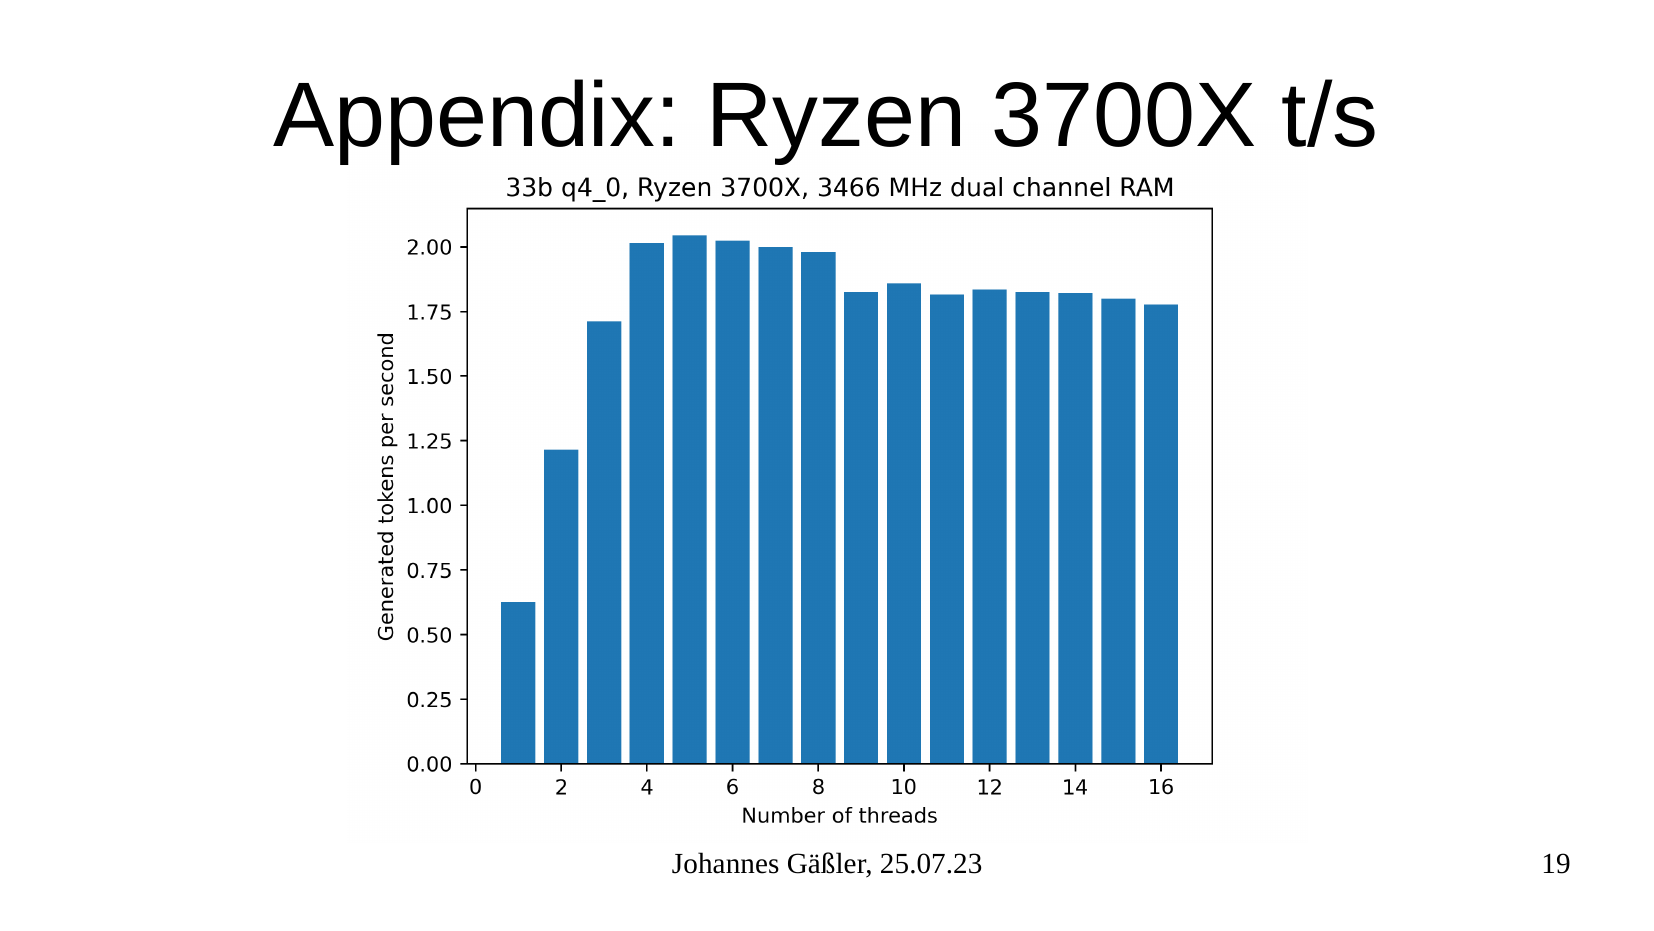

# Appendix: Ryzen 3700X t/s
Johannes Gäßler, 25.07.23
19